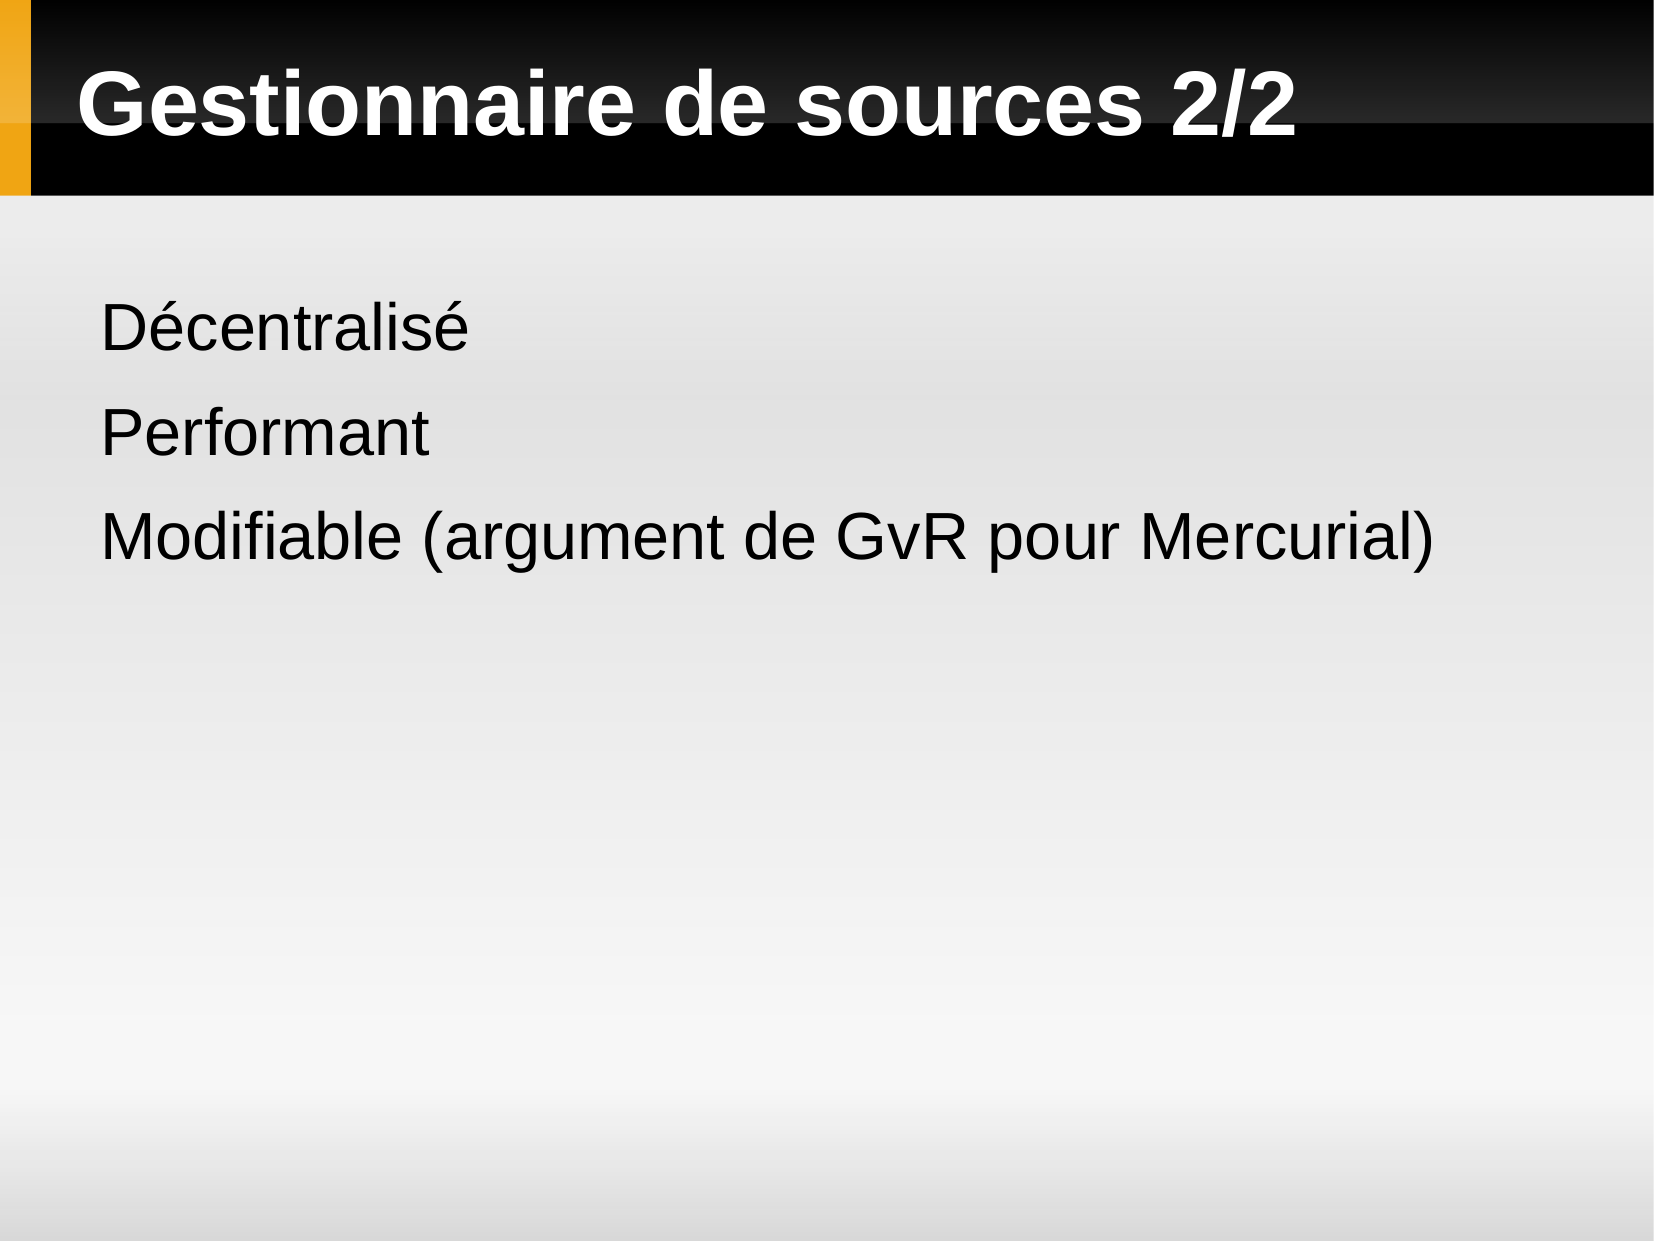

# Gestionnaire de sources 2/2
Décentralisé
Performant
Modifiable (argument de GvR pour Mercurial)